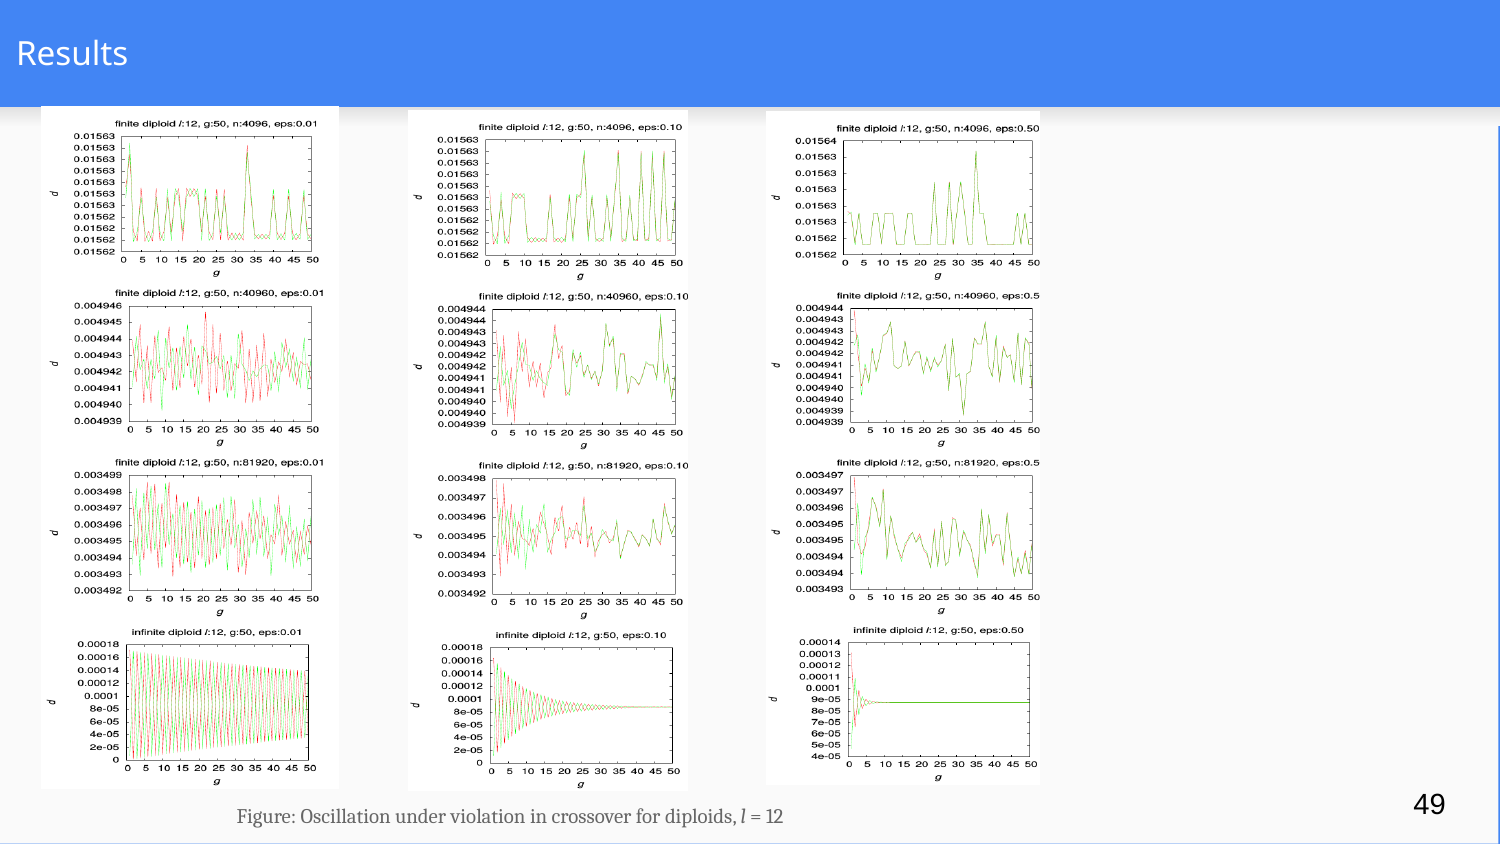

# Results
49
Figure: Oscillation under violation in crossover for diploids, l = 12